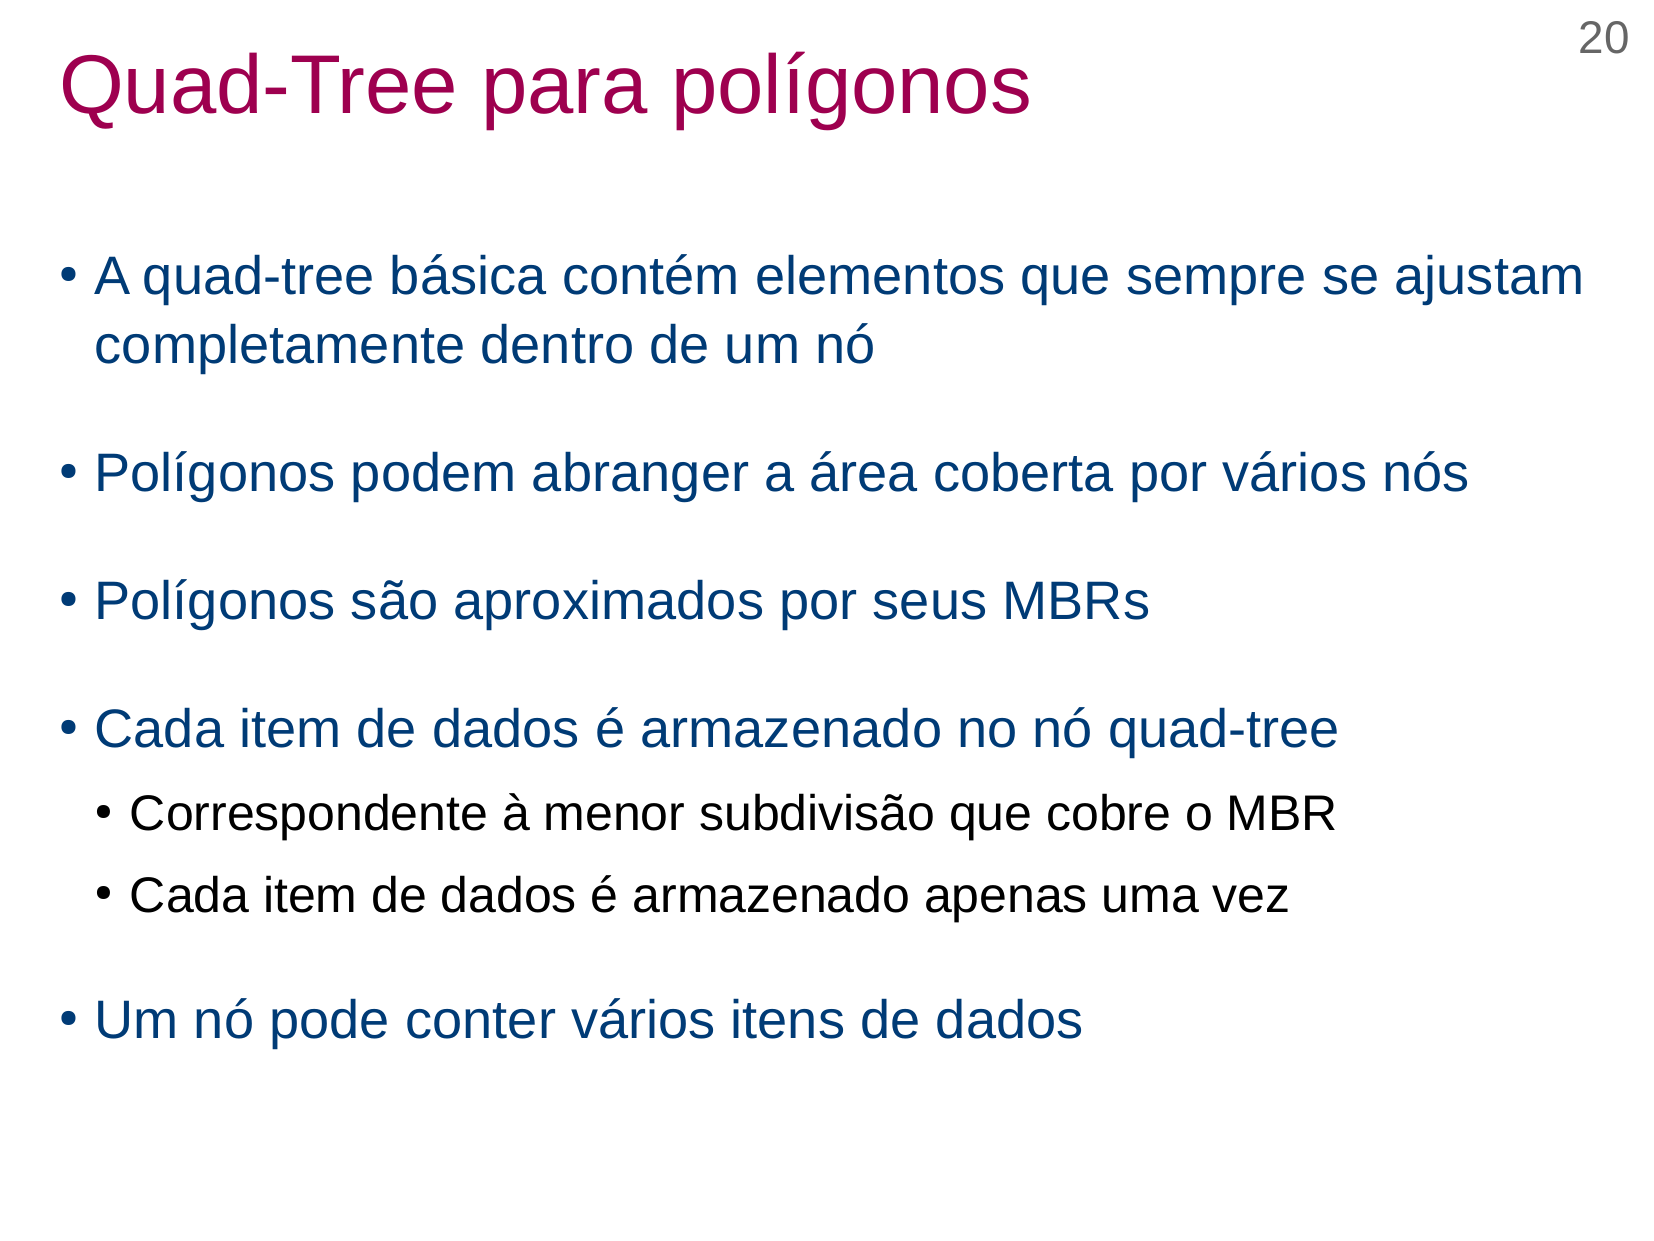

20
# Quad-Tree para polígonos
A quad-tree básica contém elementos que sempre se ajustam completamente dentro de um nó
Polígonos podem abranger a área coberta por vários nós
Polígonos são aproximados por seus MBRs
Cada item de dados é armazenado no nó quad-tree
Correspondente à menor subdivisão que cobre o MBR
Cada item de dados é armazenado apenas uma vez
Um nó pode conter vários itens de dados